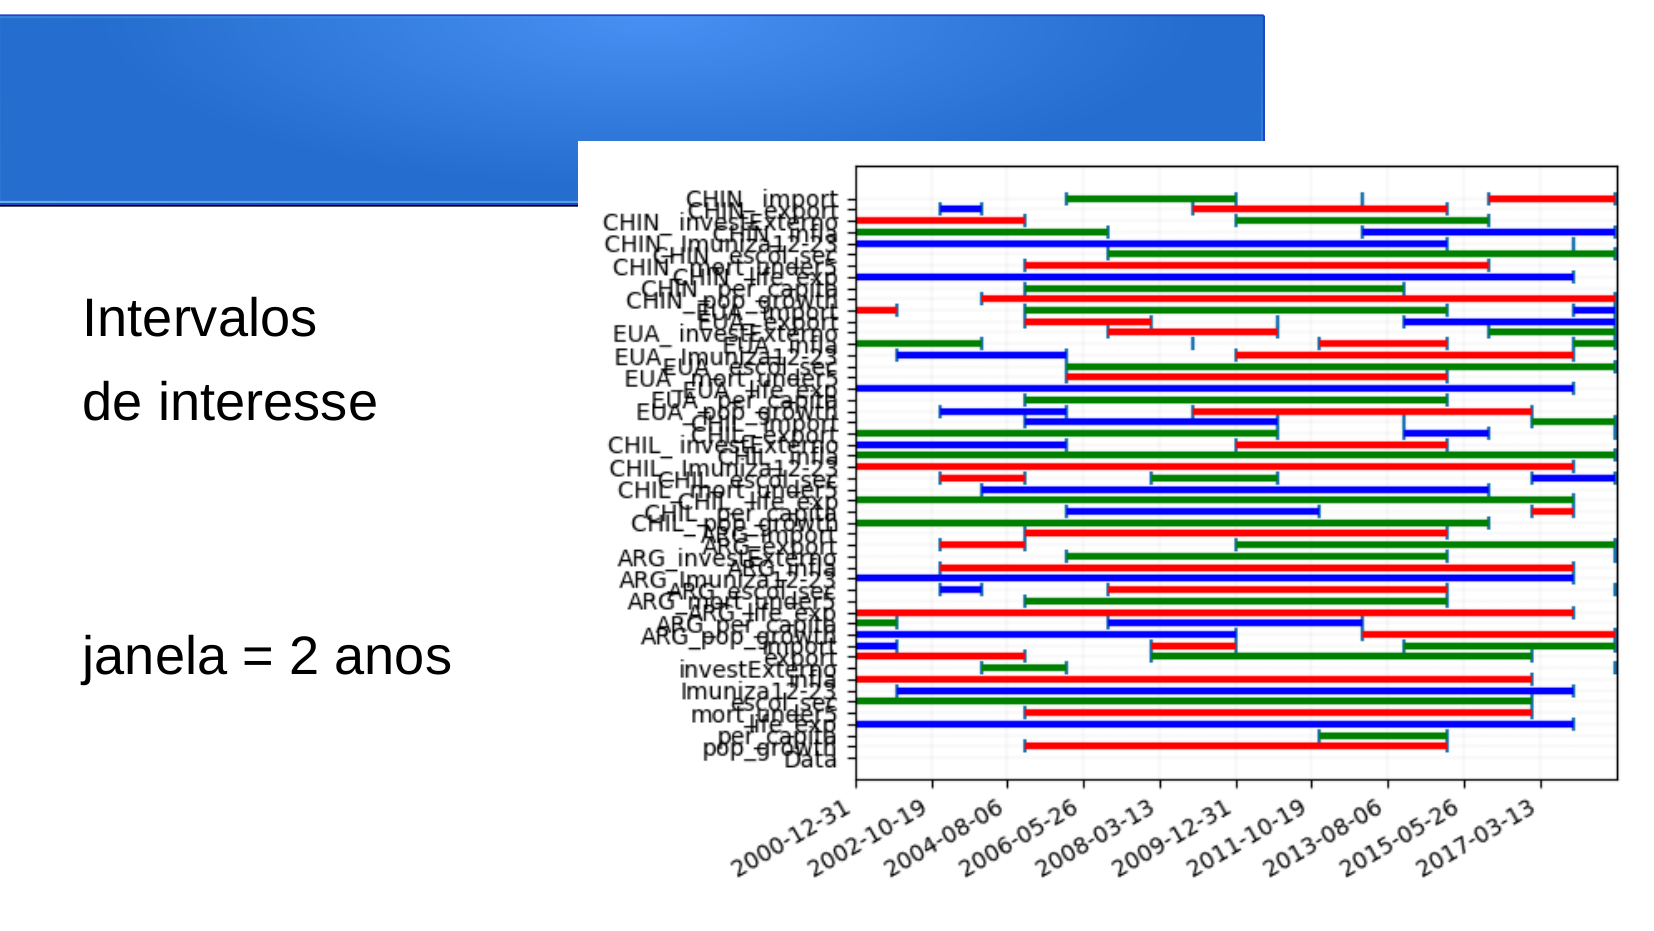

#
Intervalos
de interesse
janela = 2 anos